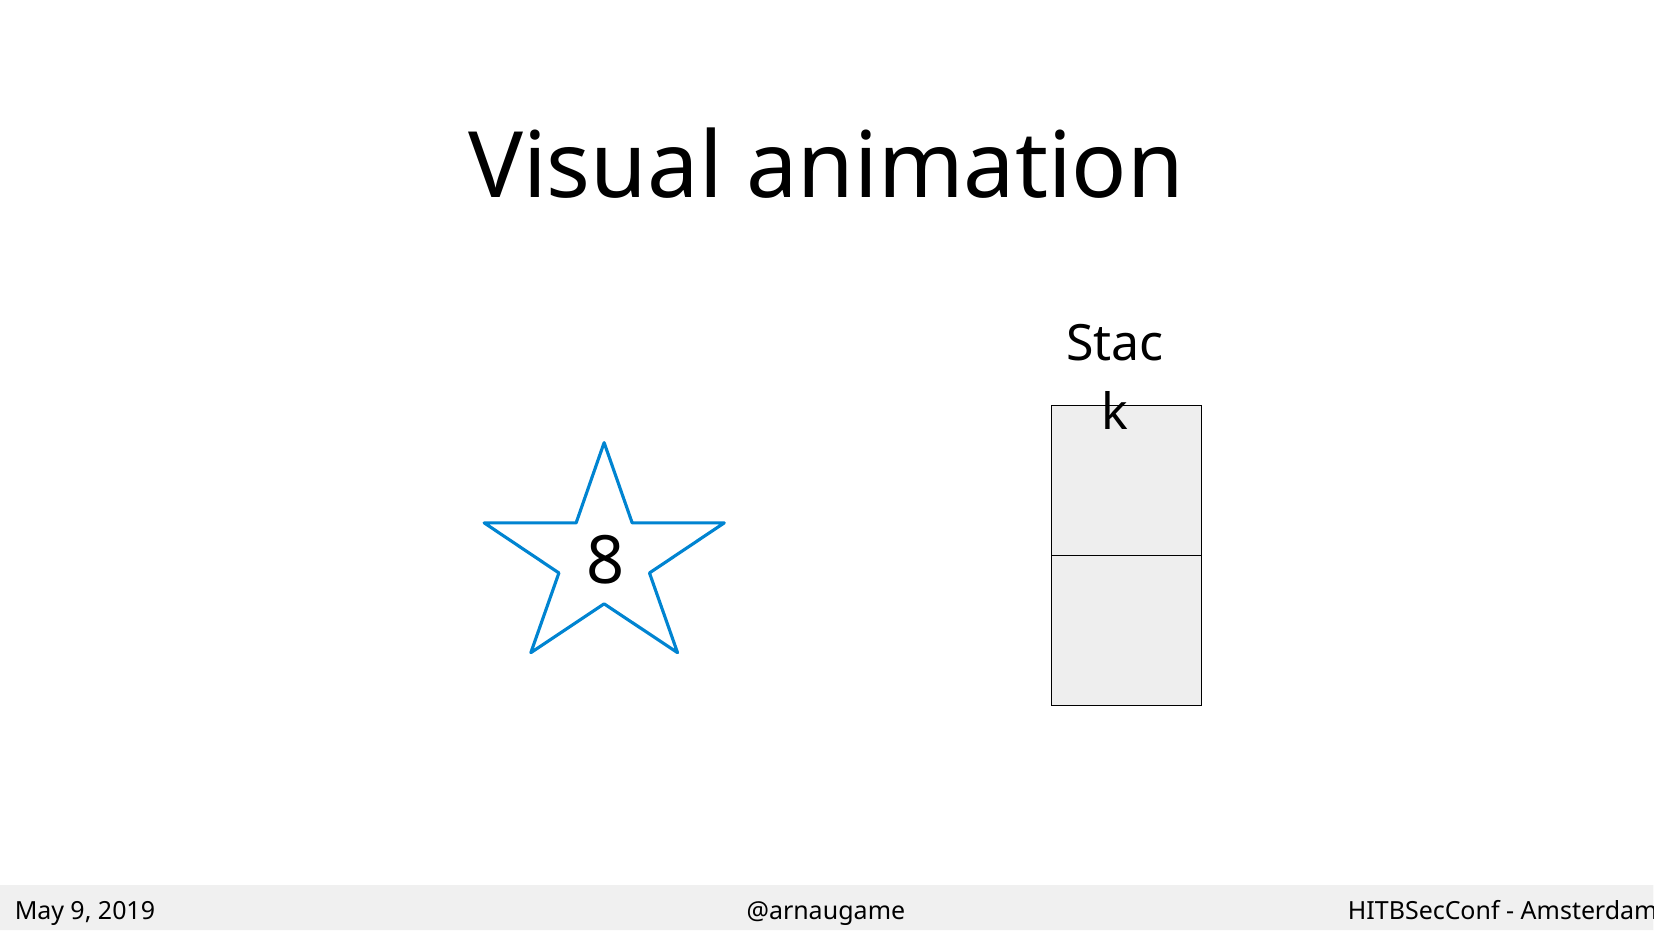

# Visual animation
Stack
8
May 9, 2019
@arnaugamez
HITBSecConf - Amsterdam